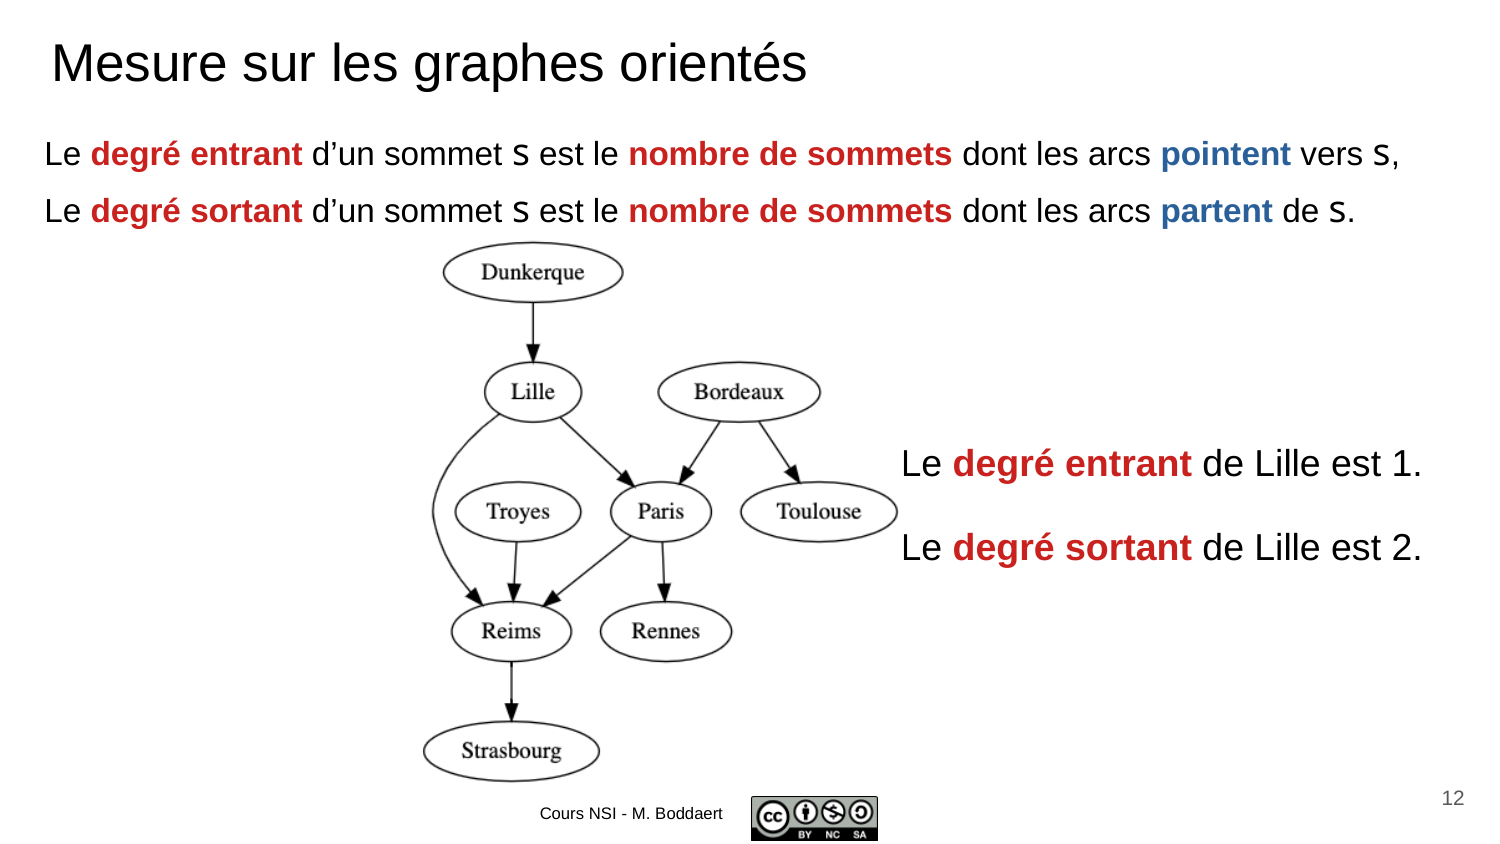

# Mesure sur les graphes orientés
Le degré entrant d’un sommet s est le nombre de sommets dont les arcs pointent vers s,
Le degré sortant d’un sommet s est le nombre de sommets dont les arcs partent de s.
Le degré entrant de Lille est 1.
Le degré sortant de Lille est 2.